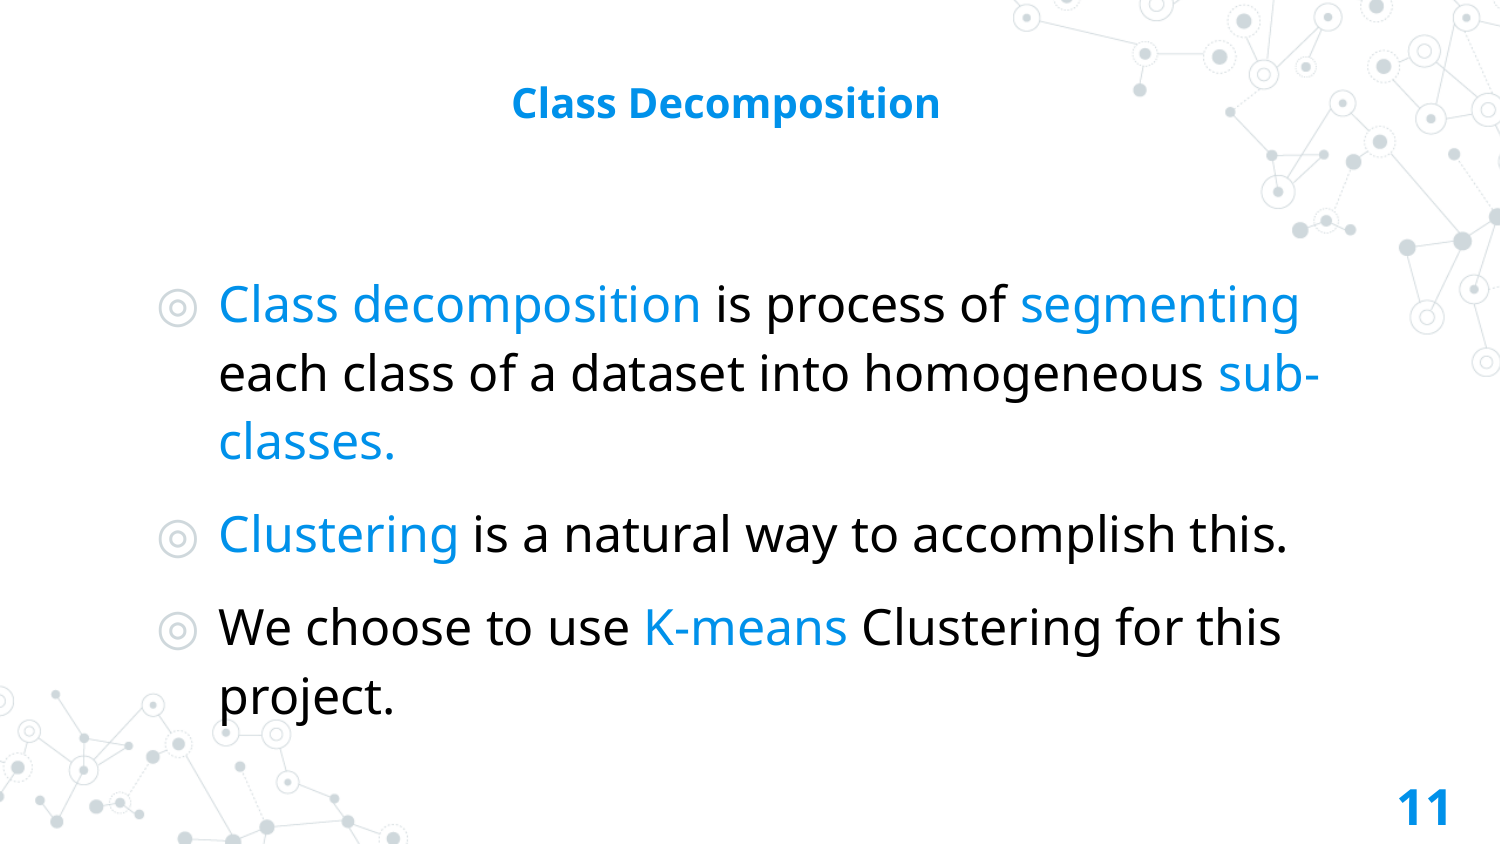

Class Decomposition
Class decomposition is process of segmenting each class of a dataset into homogeneous sub-classes.
Clustering is a natural way to accomplish this.
We choose to use K-means Clustering for this project.